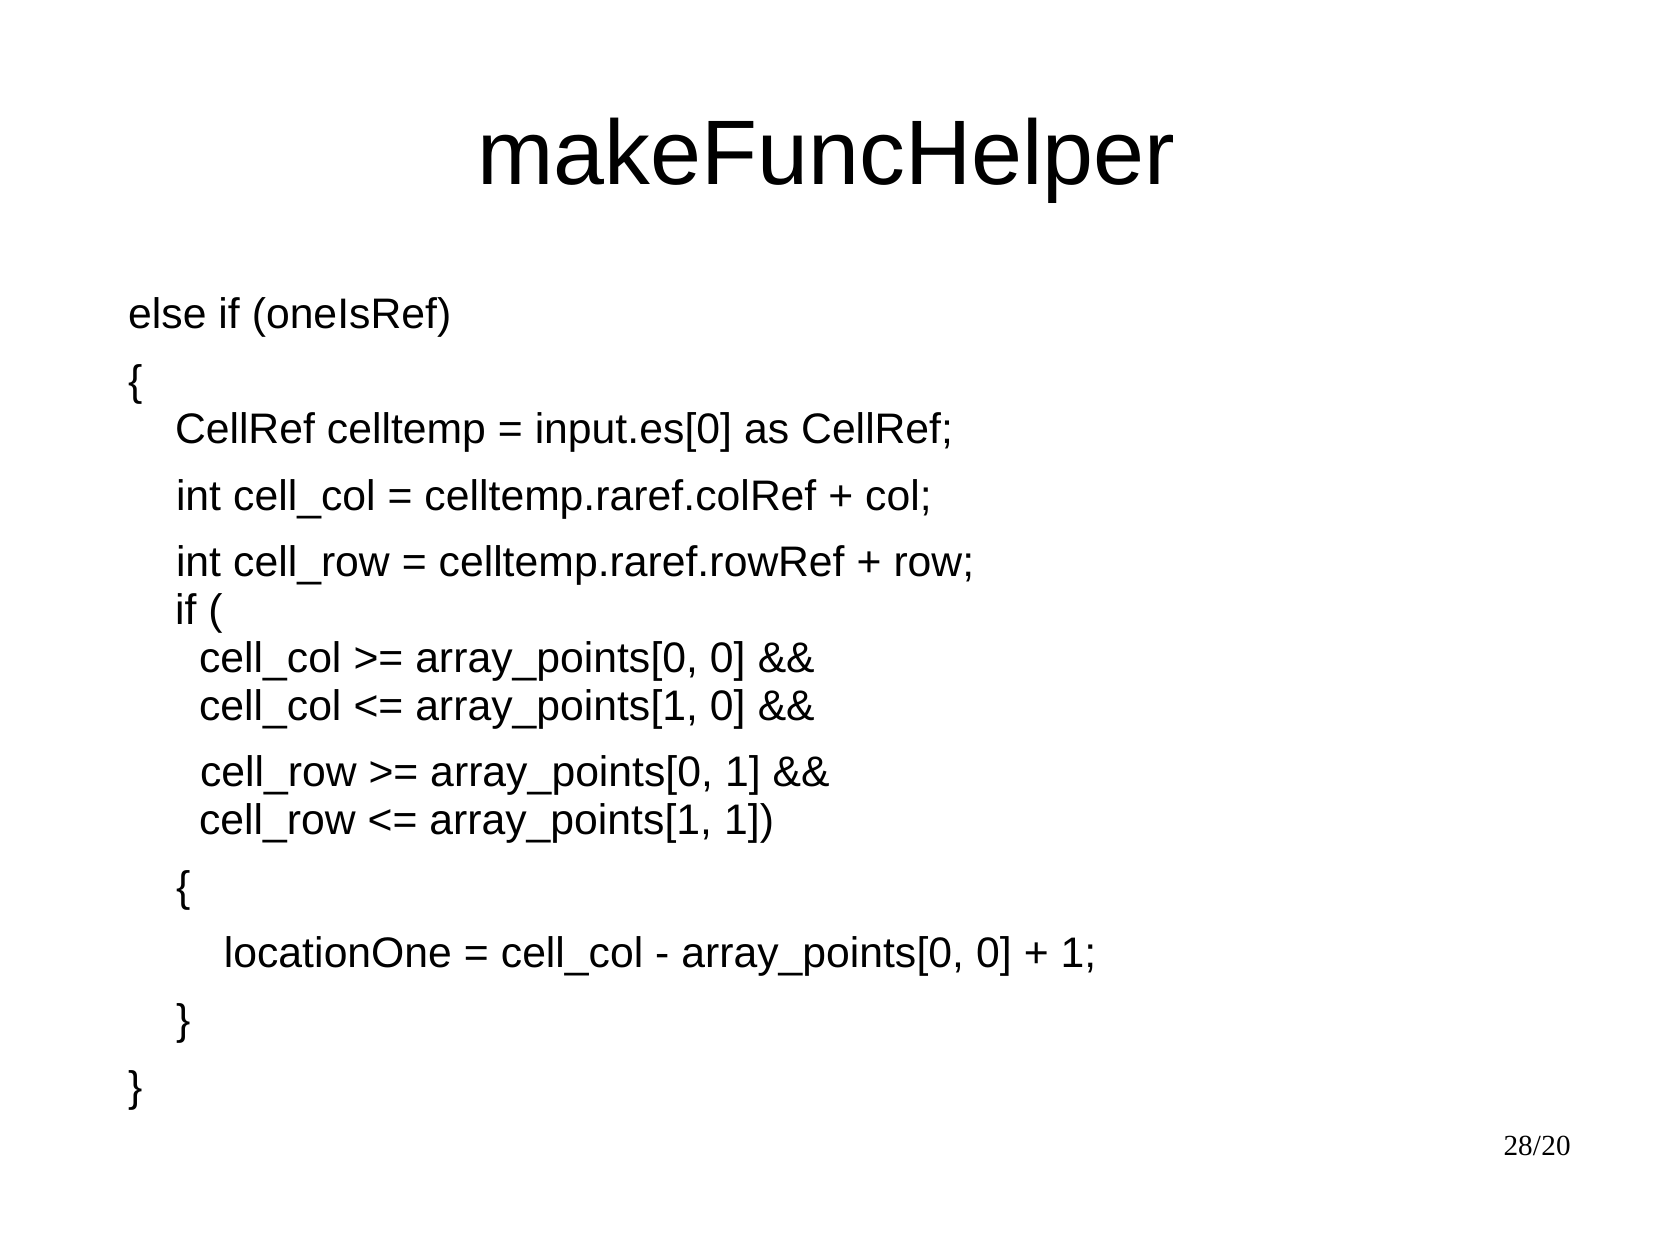

# makeFuncHelper
else if (oneIsRef)
{
	CellRef celltemp = input.es[0] as CellRef;
 int cell_col = celltemp.raref.colRef + col;
 int cell_row = celltemp.raref.rowRef + row;
	if (
	 cell_col >= array_points[0, 0] &&
	 cell_col <= array_points[1, 0] &&
 cell_row >= array_points[0, 1] &&
	 cell_row <= array_points[1, 1])
 {
 locationOne = cell_col - array_points[0, 0] + 1;
 }
}
20